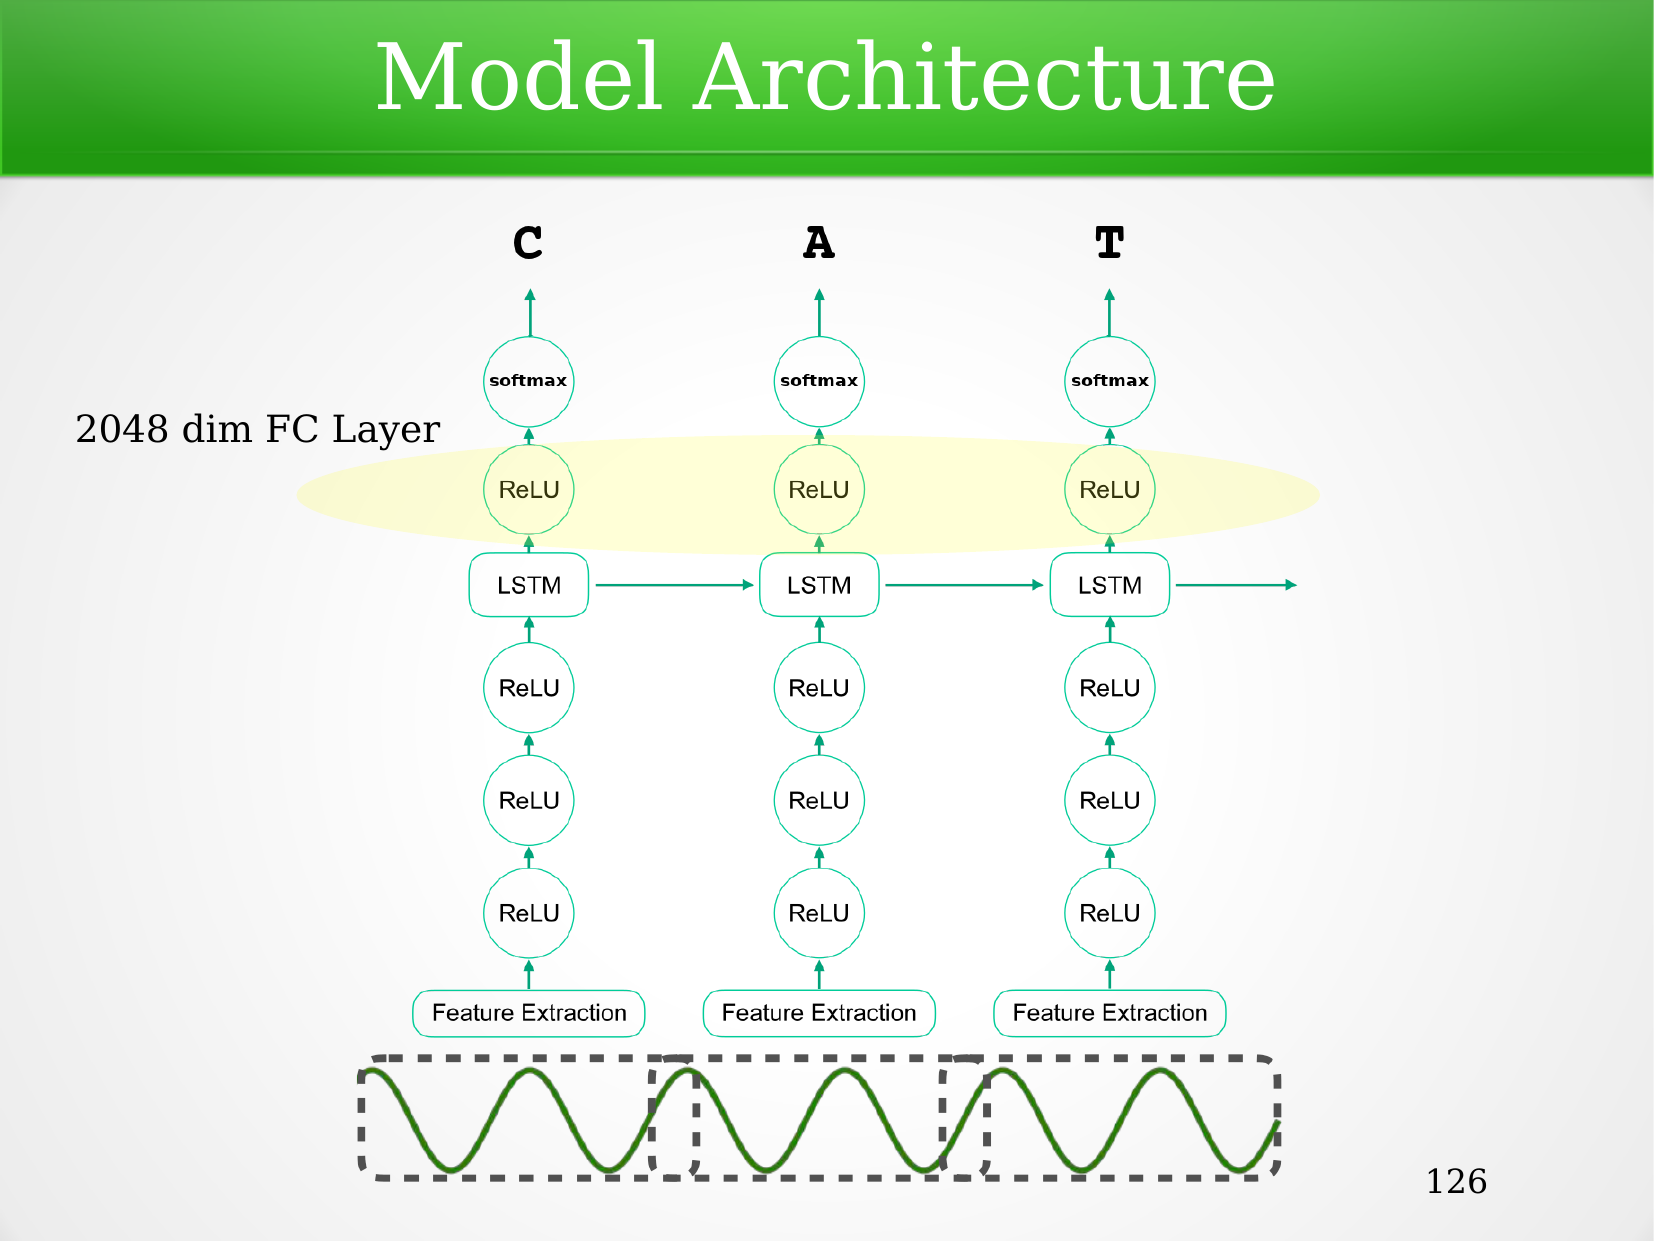

# Model Architecture
2048 dim FC Layer